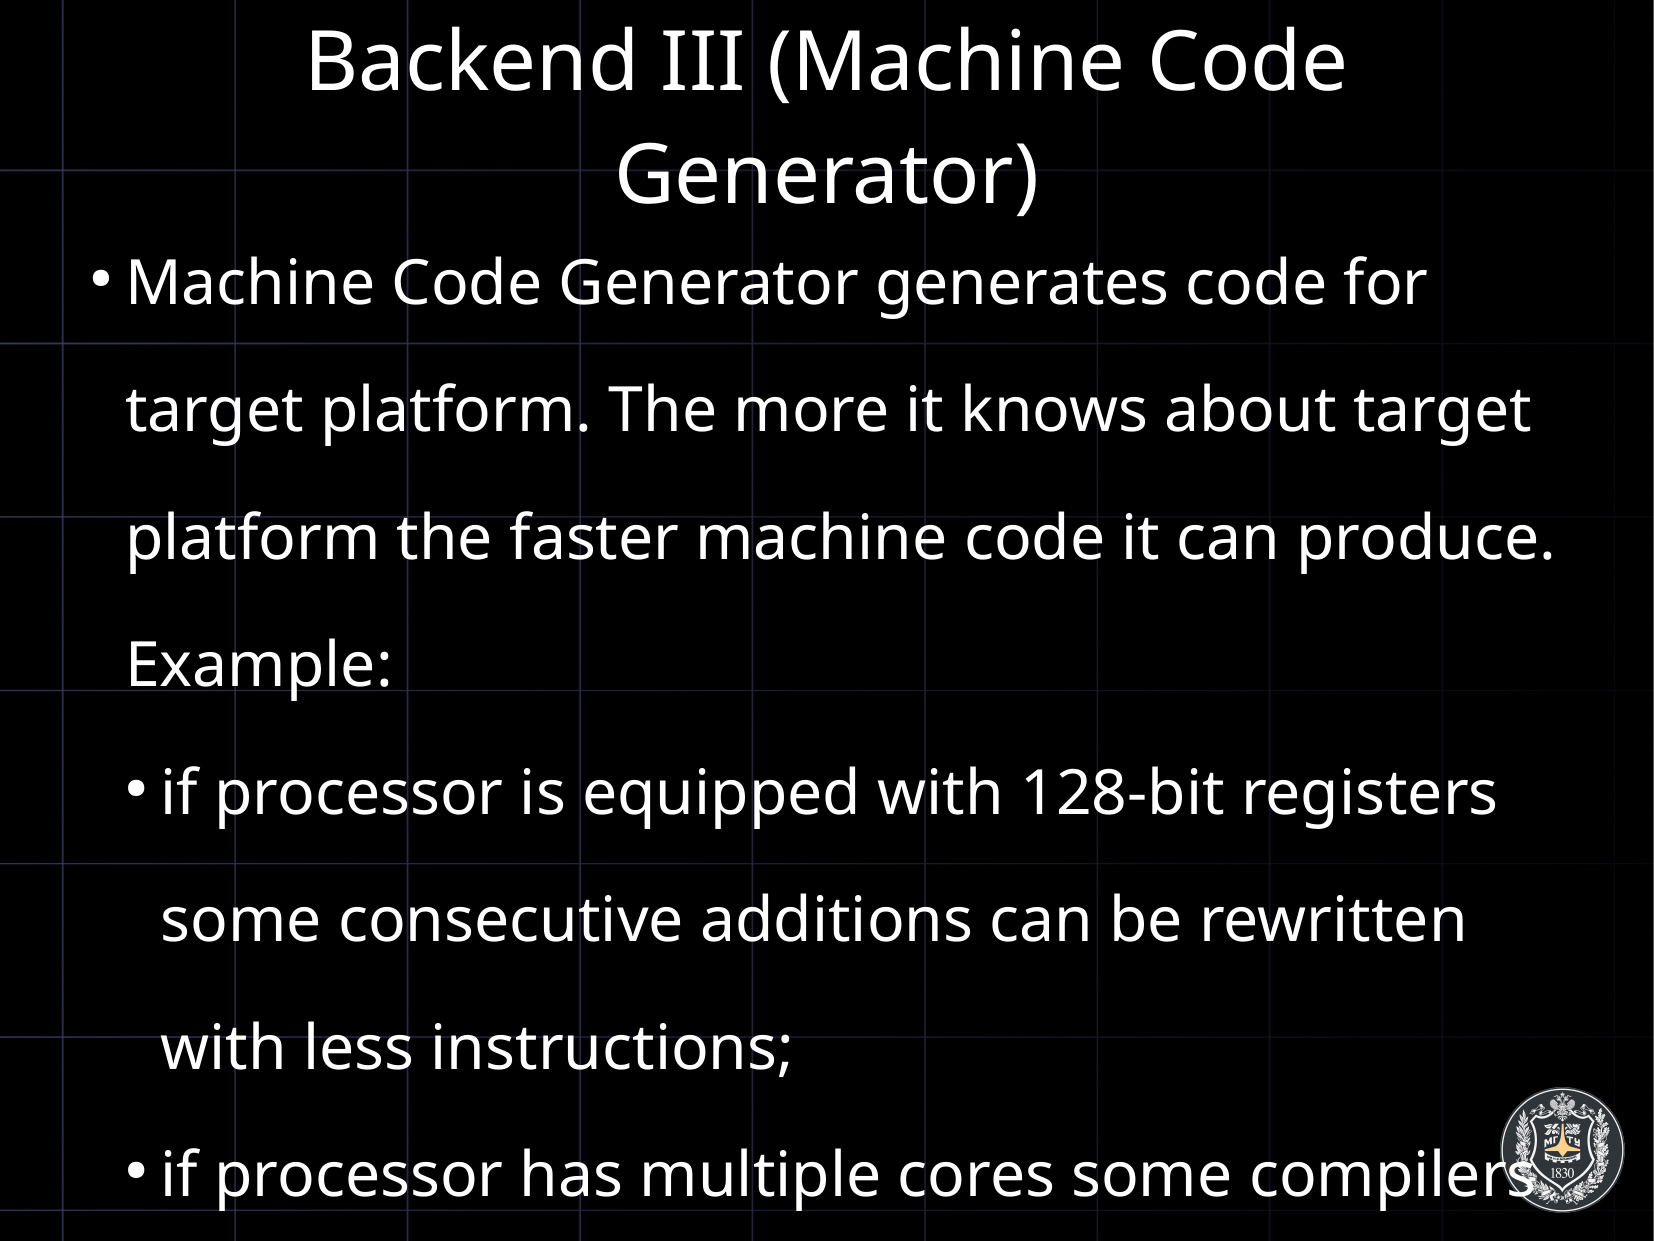

# Backend III (Machine Code Generator)
Machine Code Generator generates code for target platform. The more it knows about target platform the faster machine code it can produce. Example:
if processor is equipped with 128-bit registers some consecutive additions can be rewritten with less instructions;
if processor has multiple cores some compilers can parallel code execution;
usage of special Intel’s multimedia instructions set;
replace `memcpy` calls with hardware DMA calls.